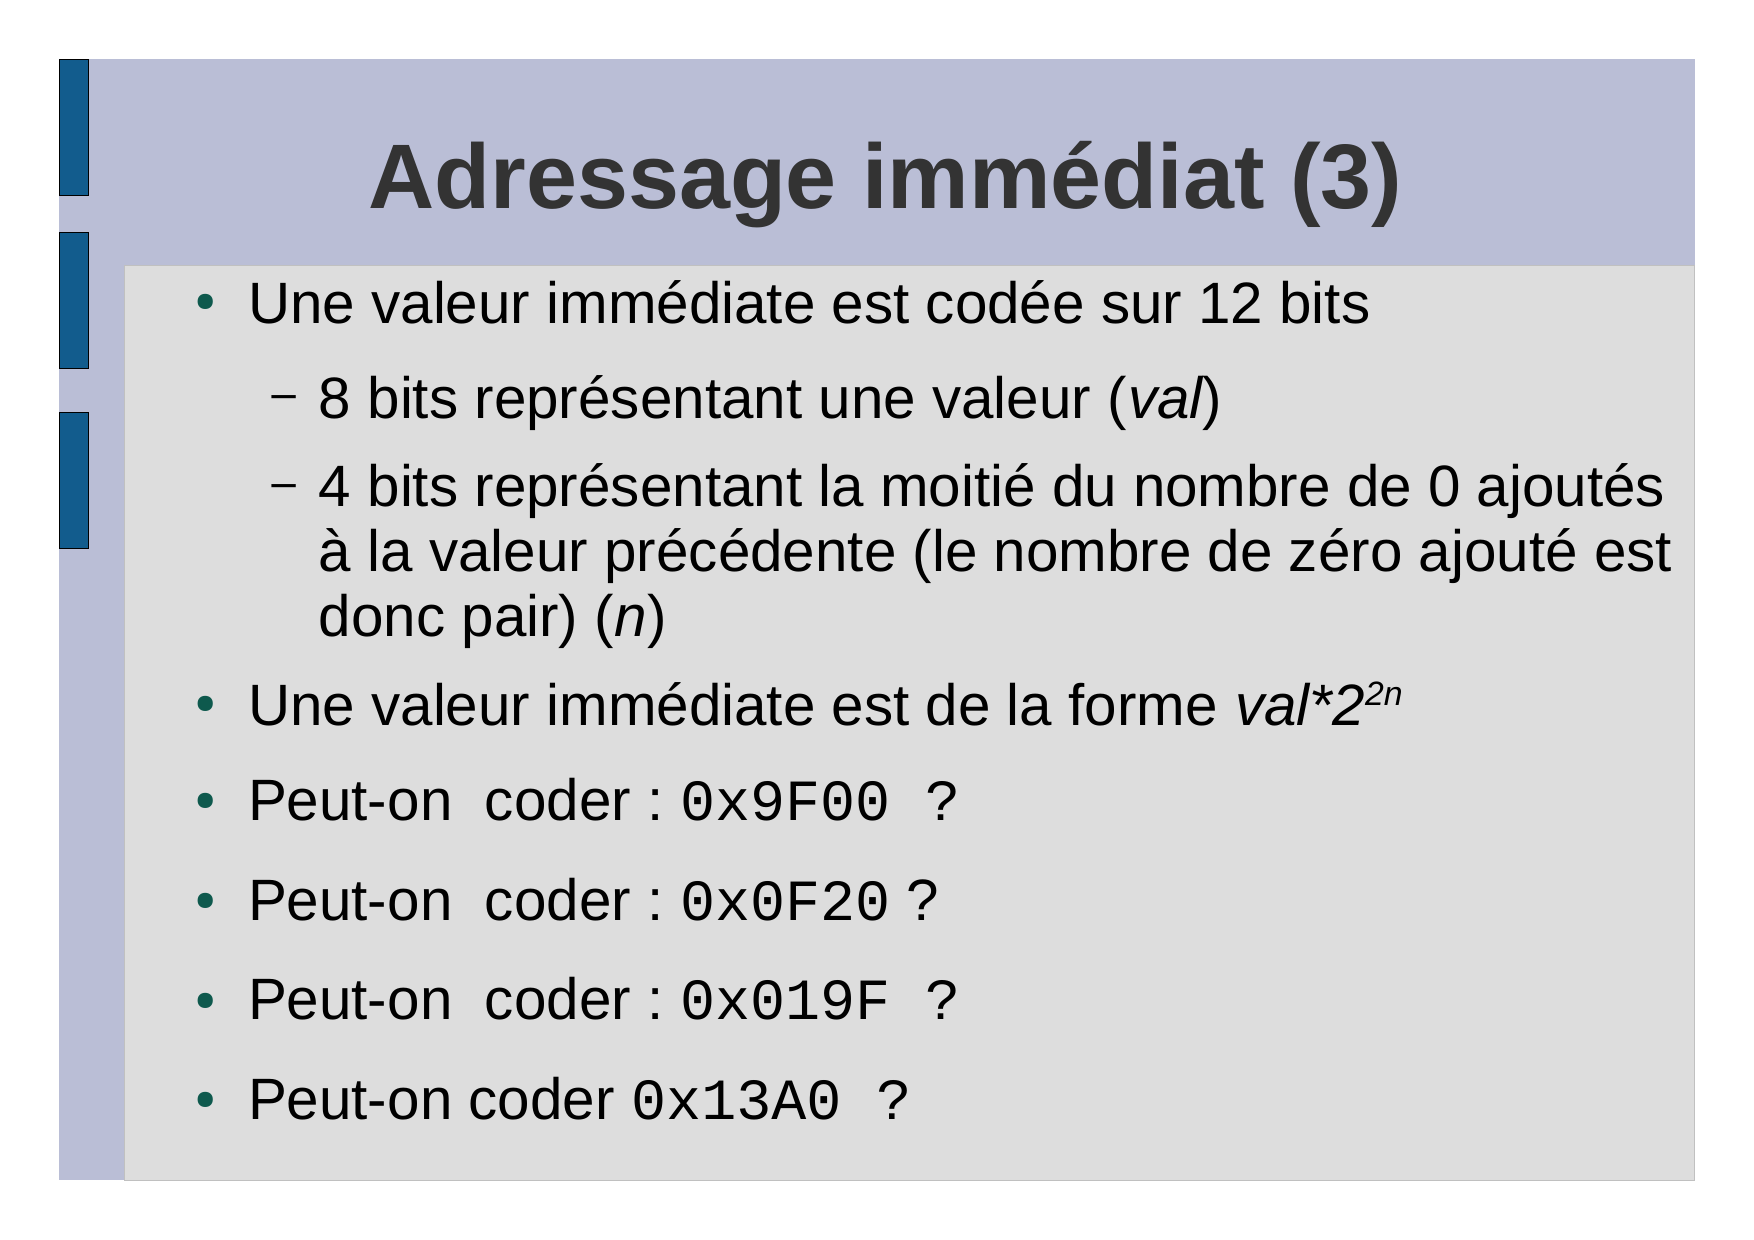

# Adressage immédiat (3)
Une valeur immédiate est codée sur 12 bits
8 bits représentant une valeur (val)
4 bits représentant la moitié du nombre de 0 ajoutés à la valeur précédente (le nombre de zéro ajouté est donc pair) (n)
Une valeur immédiate est de la forme val*22n
Peut-on coder : 0x9F00 ?
Peut-on coder : 0x0F20 ?
Peut-on coder : 0x019F ?
Peut-on coder 0x13A0 ?